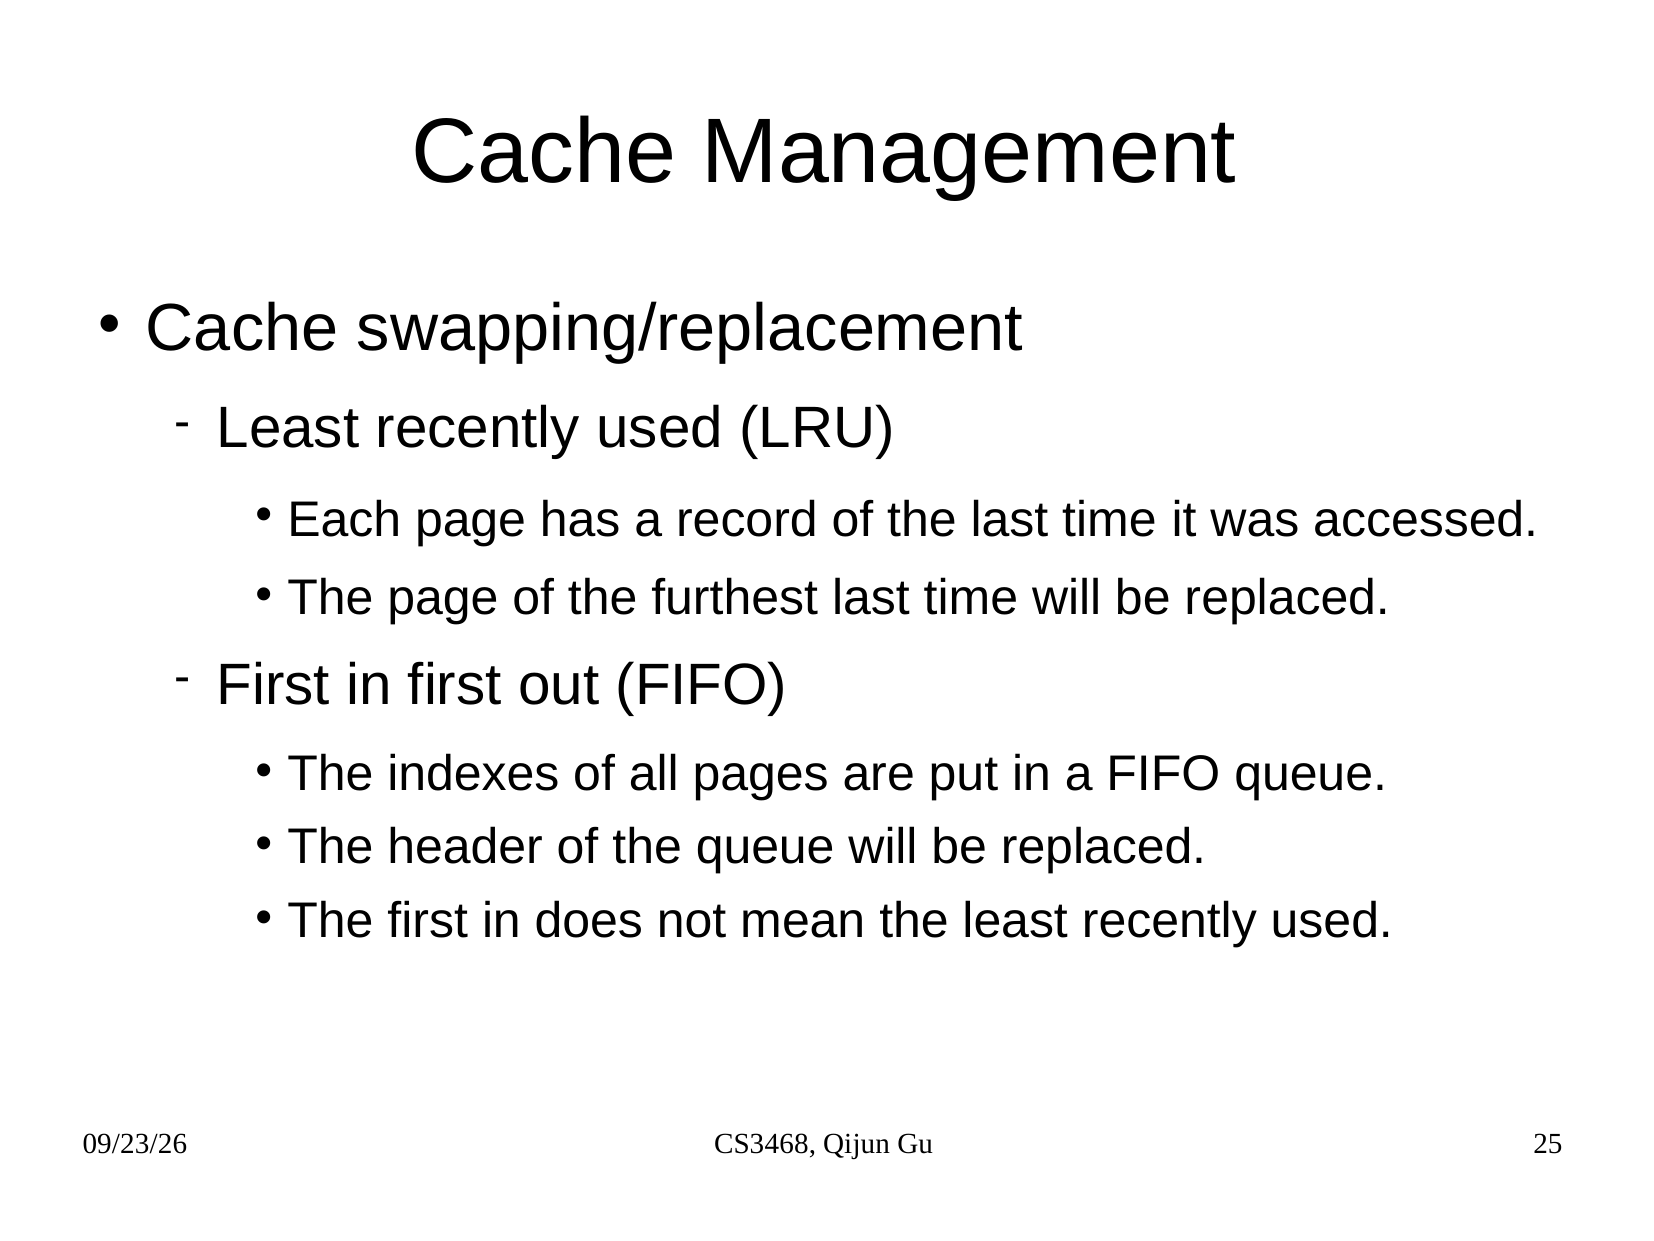

# Cache Management
Cache swapping/replacement
Least recently used (LRU)
Each page has a record of the last time‏ it was accessed.
The page of the furthest last time will be replaced.
First in first out (FIFO)‏
The indexes of all pages are put in a FIFO queue.
The header of the queue will be replaced.
The first in does not mean the least recently used.
CS3468, Qijun Gu
25